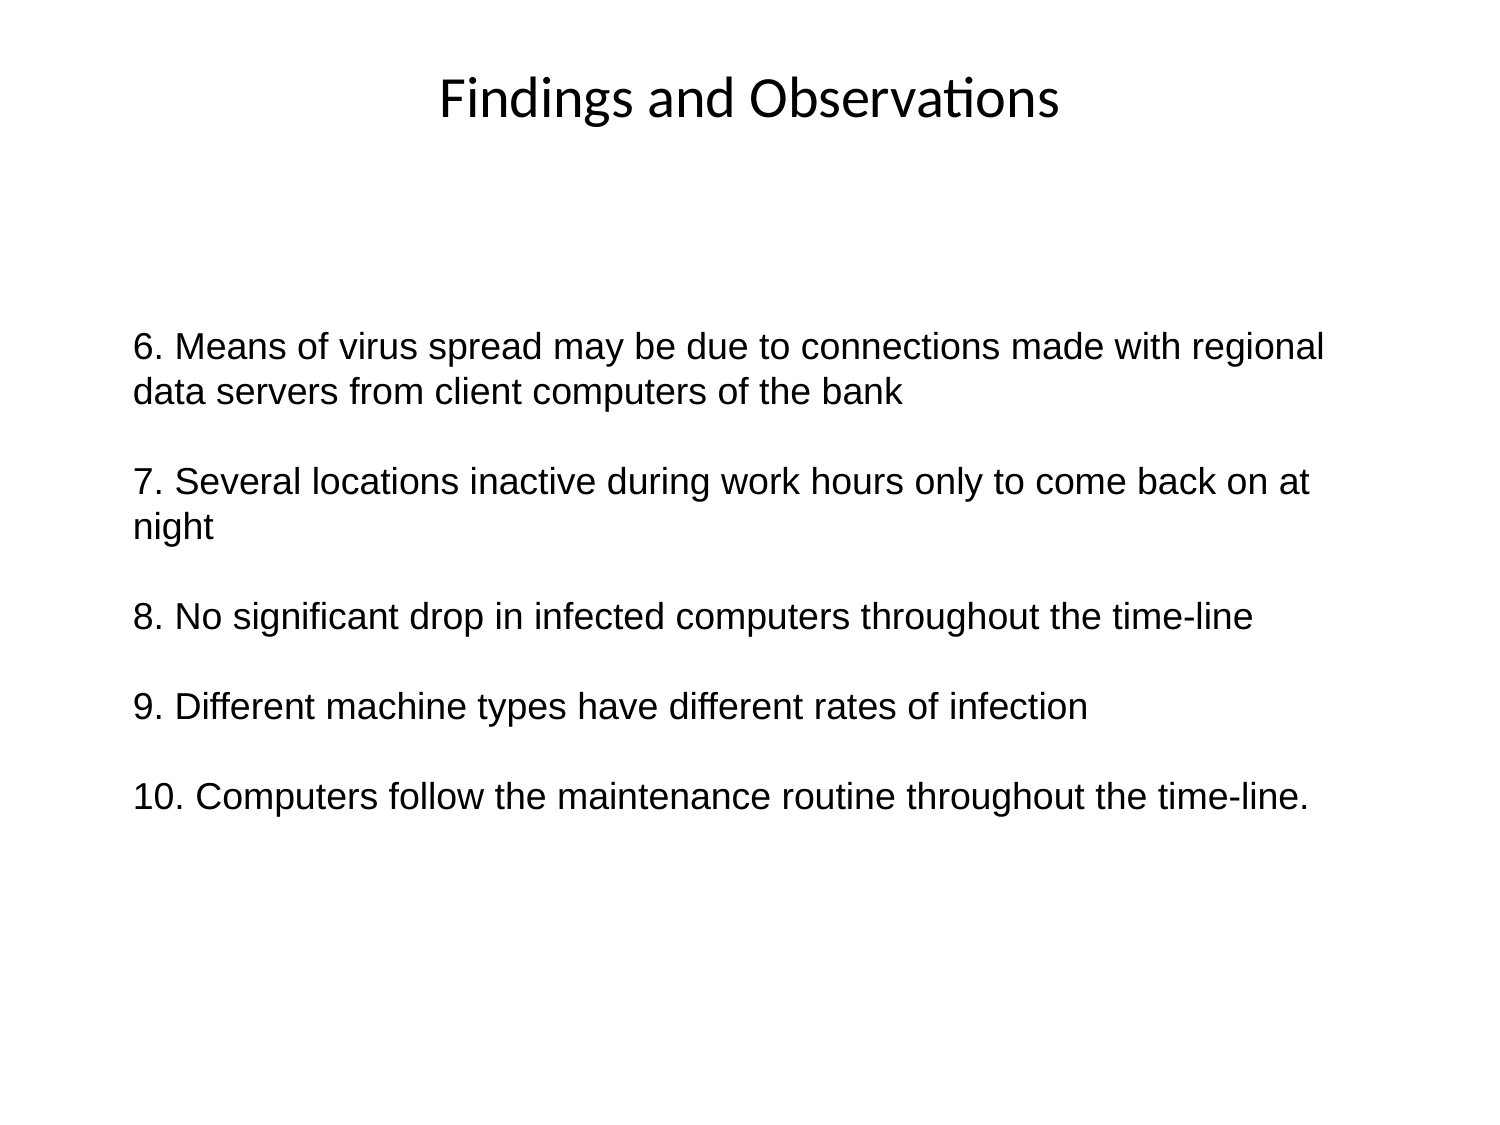

Findings and Observations
6. Means of virus spread may be due to connections made with regional data servers from client computers of the bank
7. Several locations inactive during work hours only to come back on at night
8. No significant drop in infected computers throughout the time-line
9. Different machine types have different rates of infection
10. Computers follow the maintenance routine throughout the time-line.